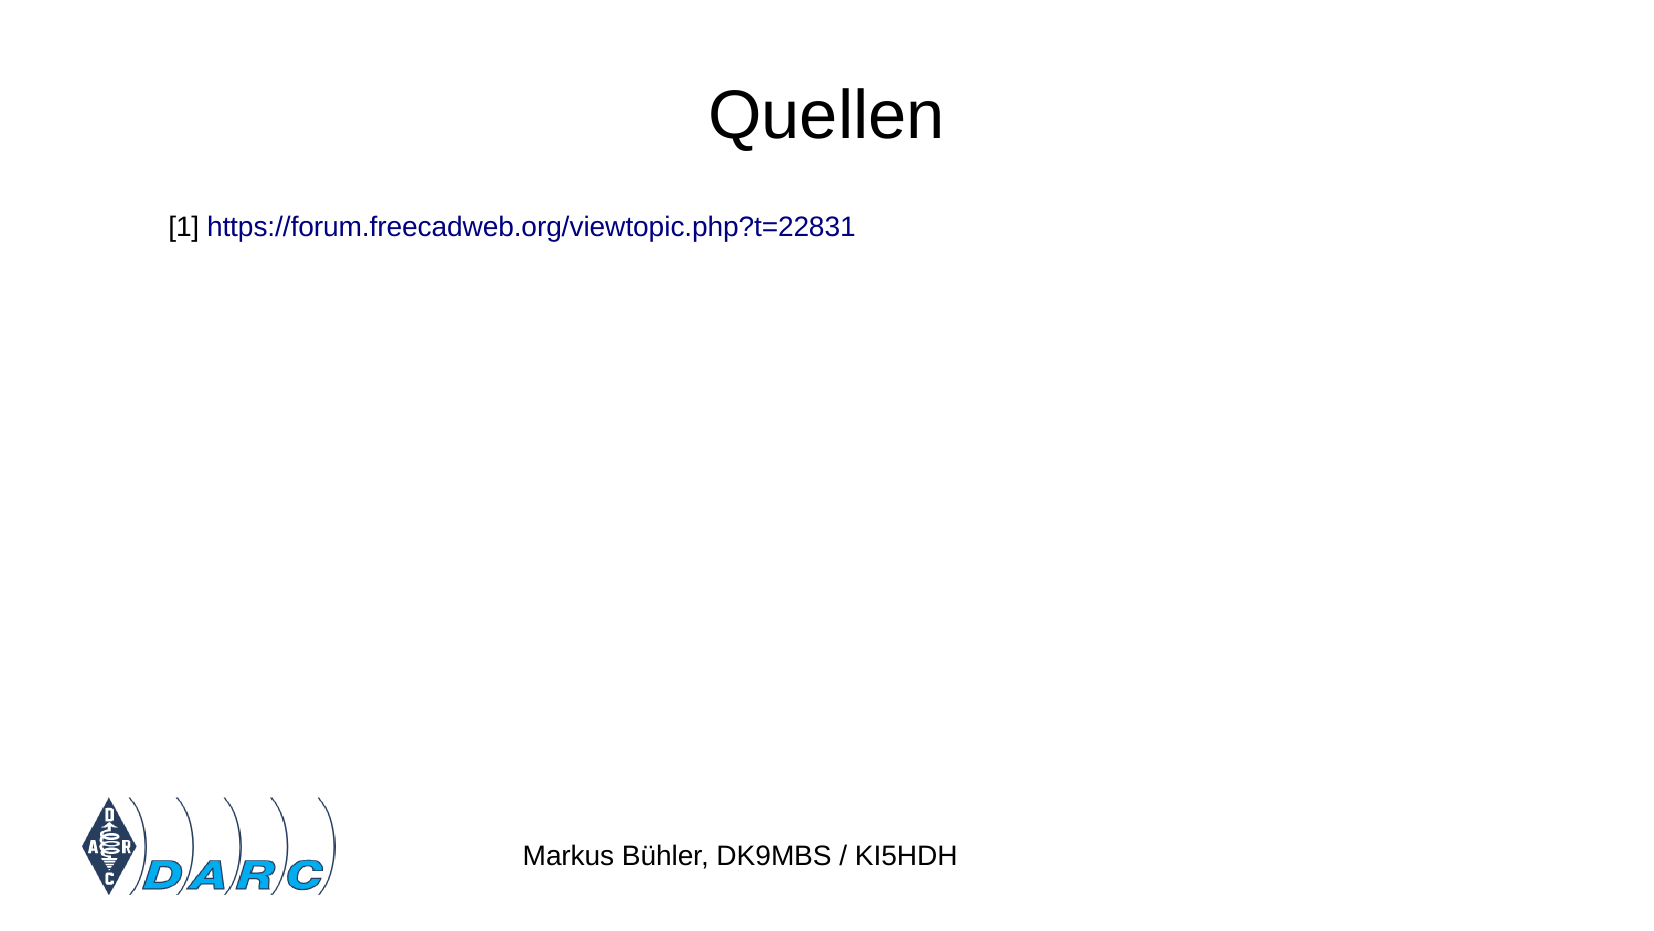

# Quellen
[1] https://forum.freecadweb.org/viewtopic.php?t=22831
Markus Bühler, DK9MBS / KI5HDH